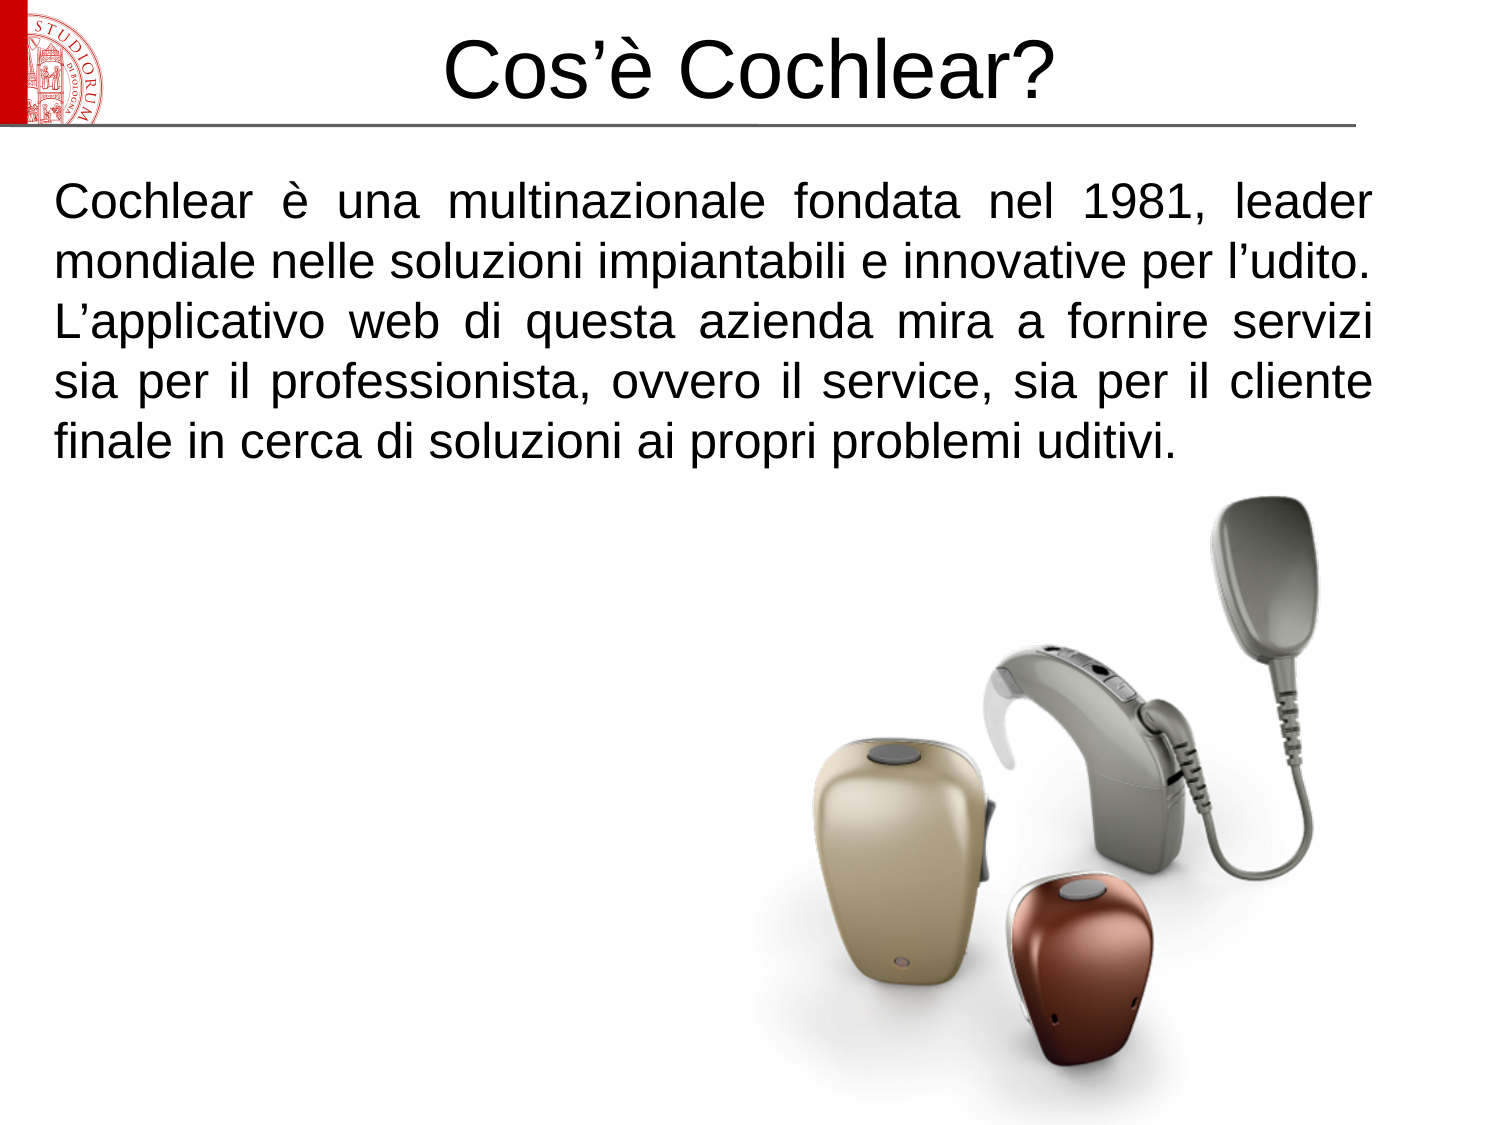

# Cos’è Cochlear?
Cochlear è una multinazionale fondata nel 1981, leader mondiale nelle soluzioni impiantabili e innovative per l’udito.
L’applicativo web di questa azienda mira a fornire servizi sia per il professionista, ovvero il service, sia per il cliente finale in cerca di soluzioni ai propri problemi uditivi.